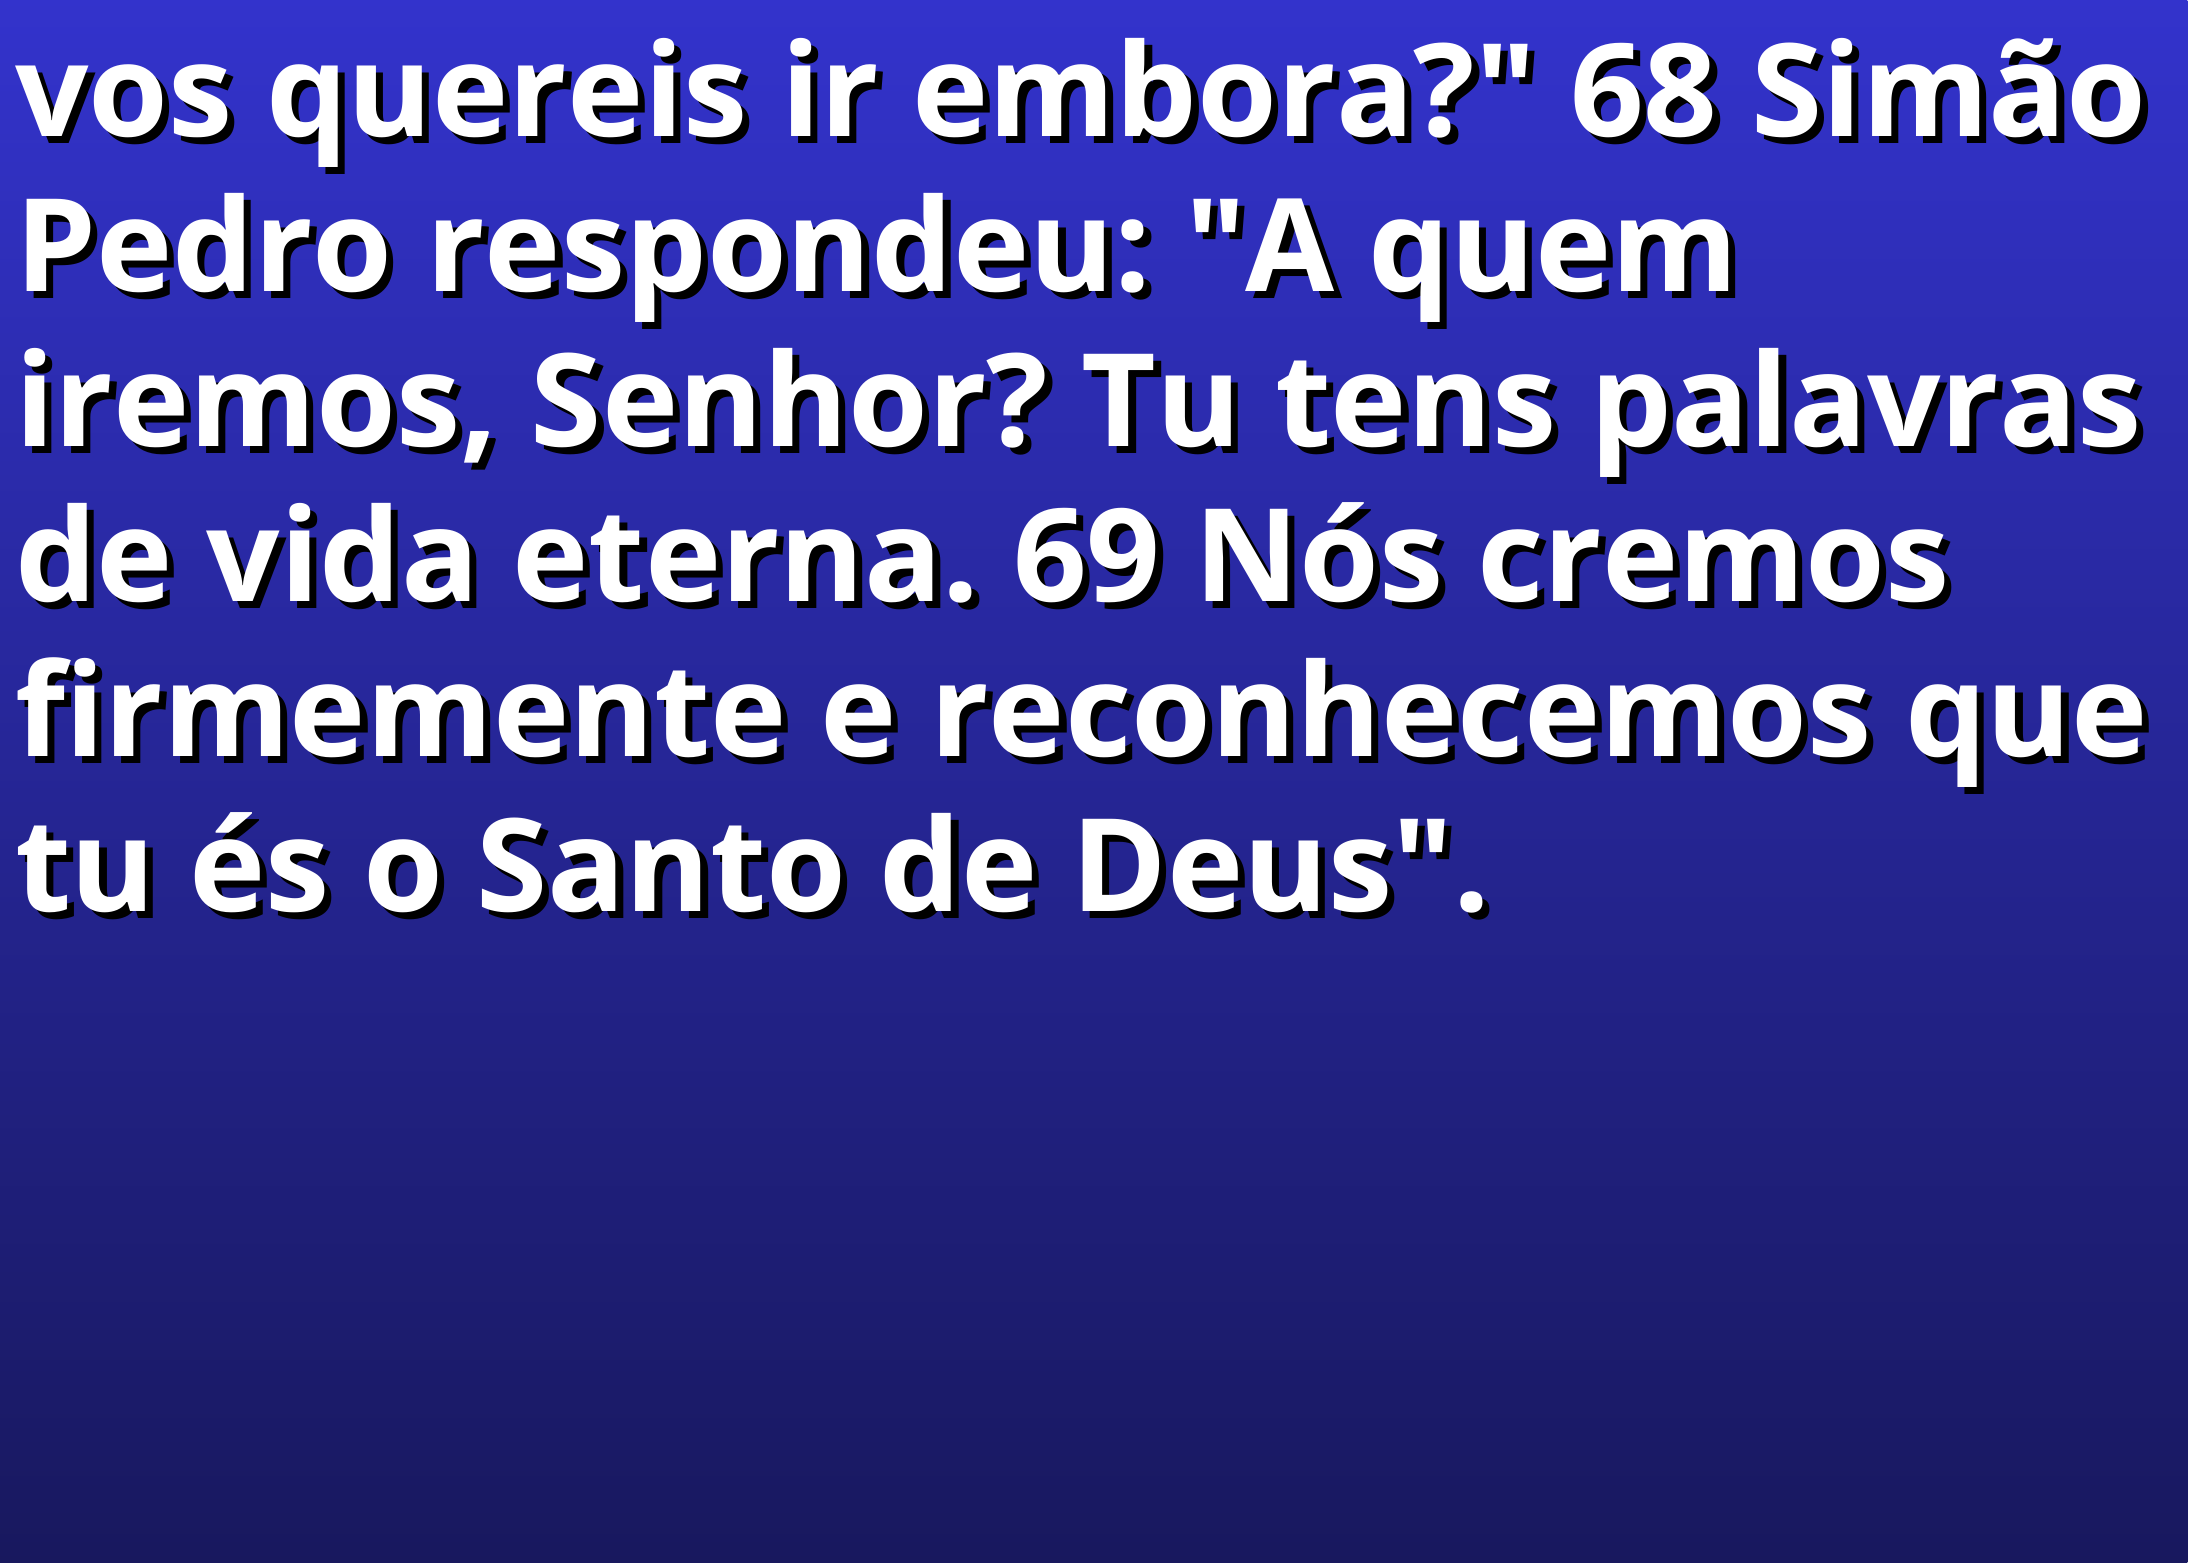

vos quereis ir embora?" 68 Simão Pedro respondeu: "A quem iremos, Senhor? Tu tens palavras de vida eterna. 69 Nós cremos firmemente e reconhecemos que tu és o Santo de Deus".